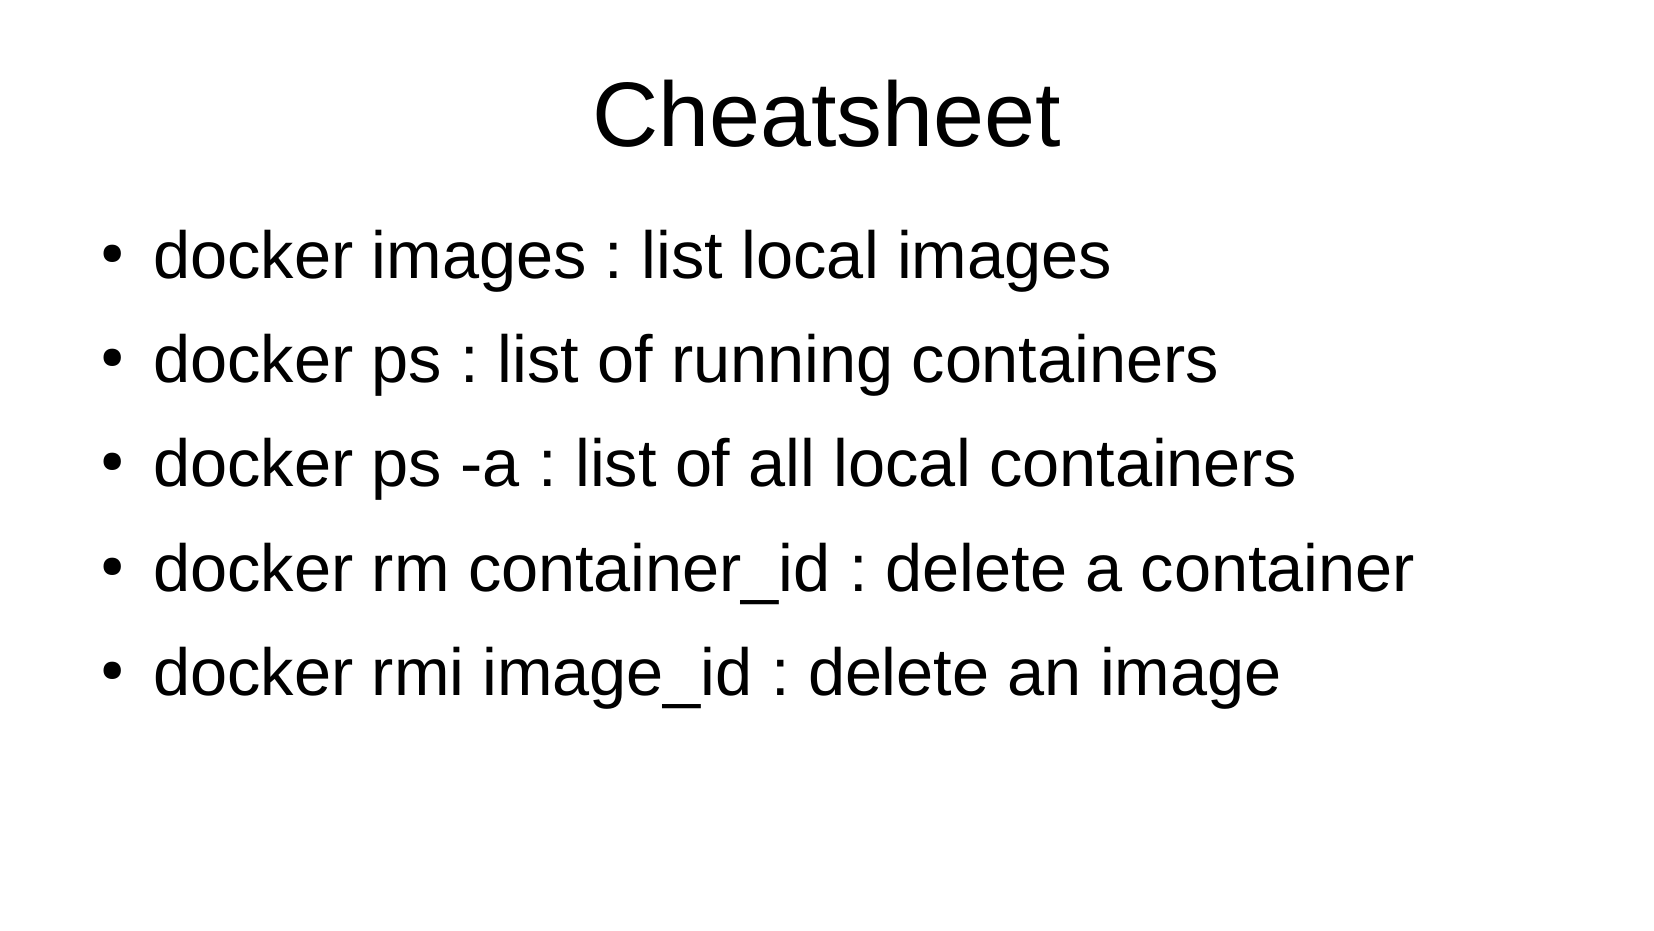

# Cheatsheet
docker images : list local images
docker ps : list of running containers
docker ps -a : list of all local containers
docker rm container_id : delete a container
docker rmi image_id : delete an image